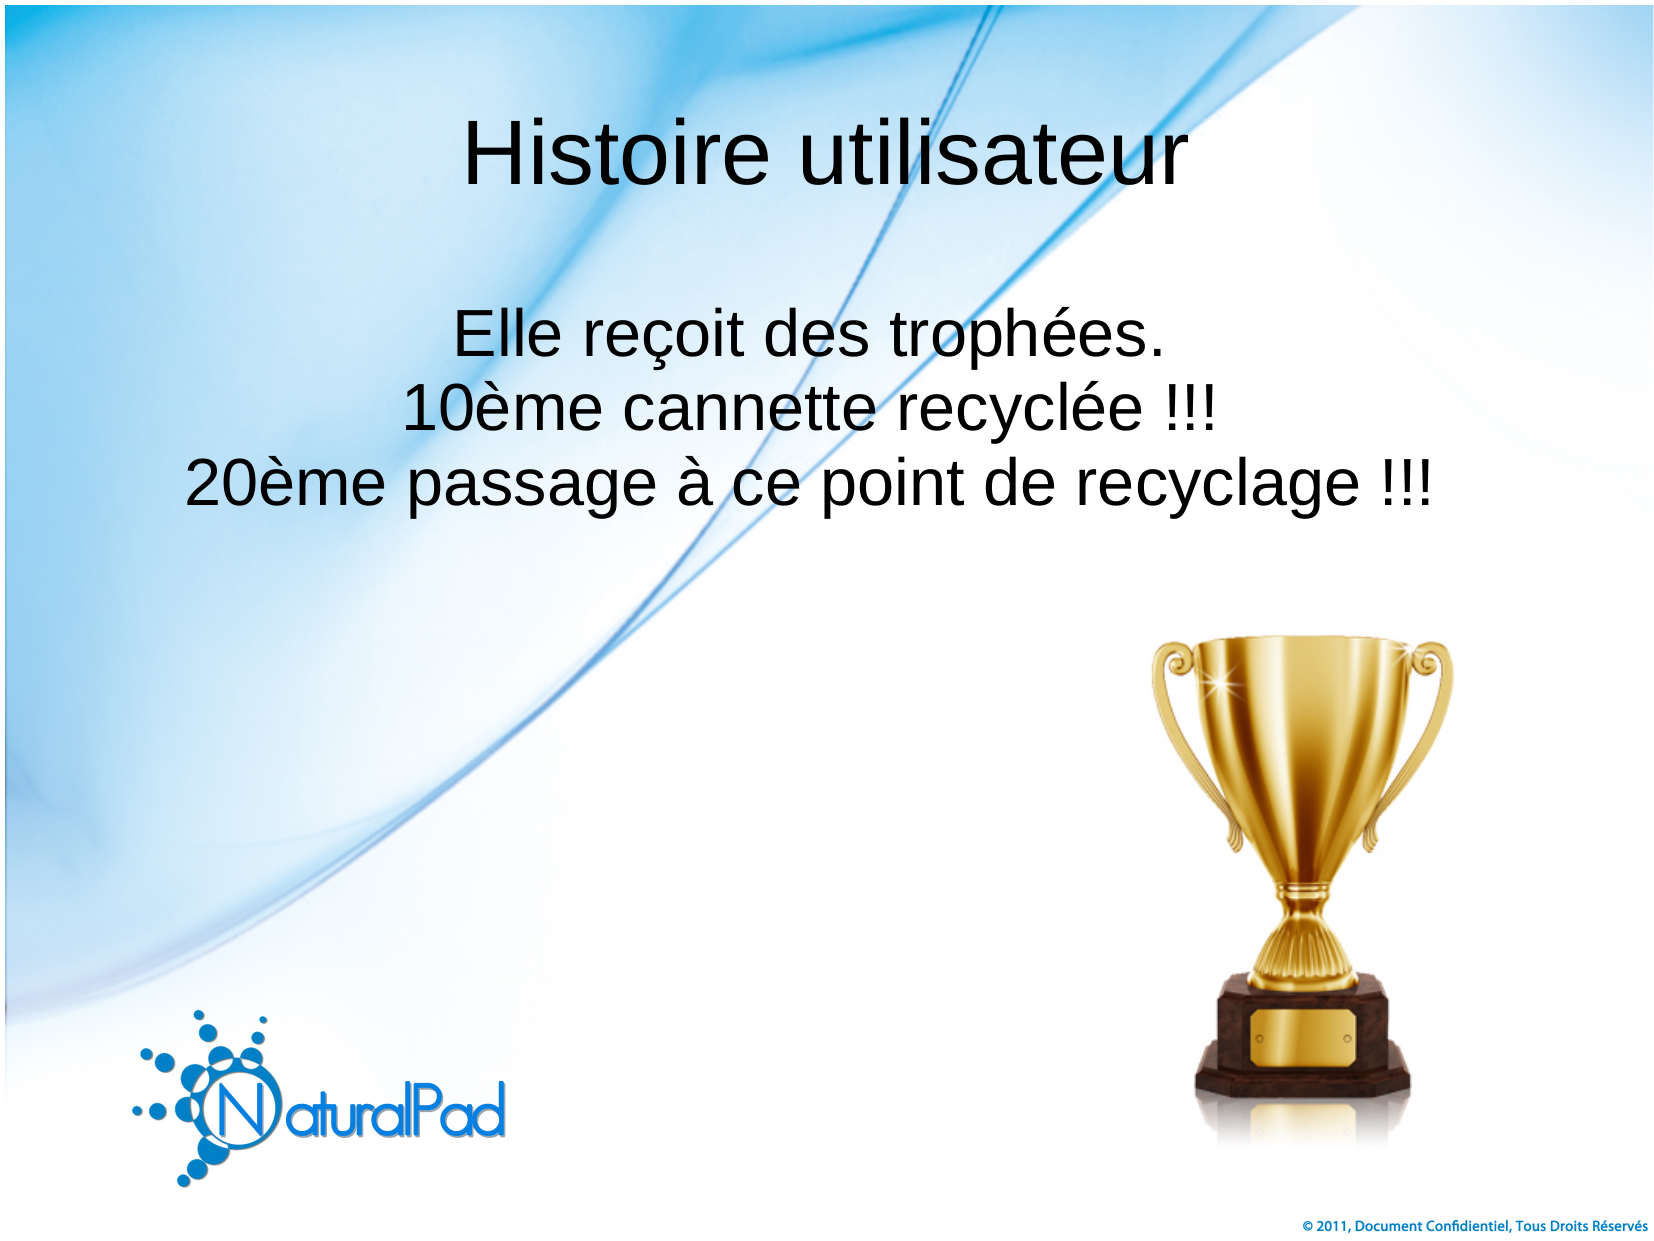

Elle reçoit des trophées.
10ème cannette recyclée !!!
20ème passage à ce point de recyclage !!!
# Histoire utilisateur